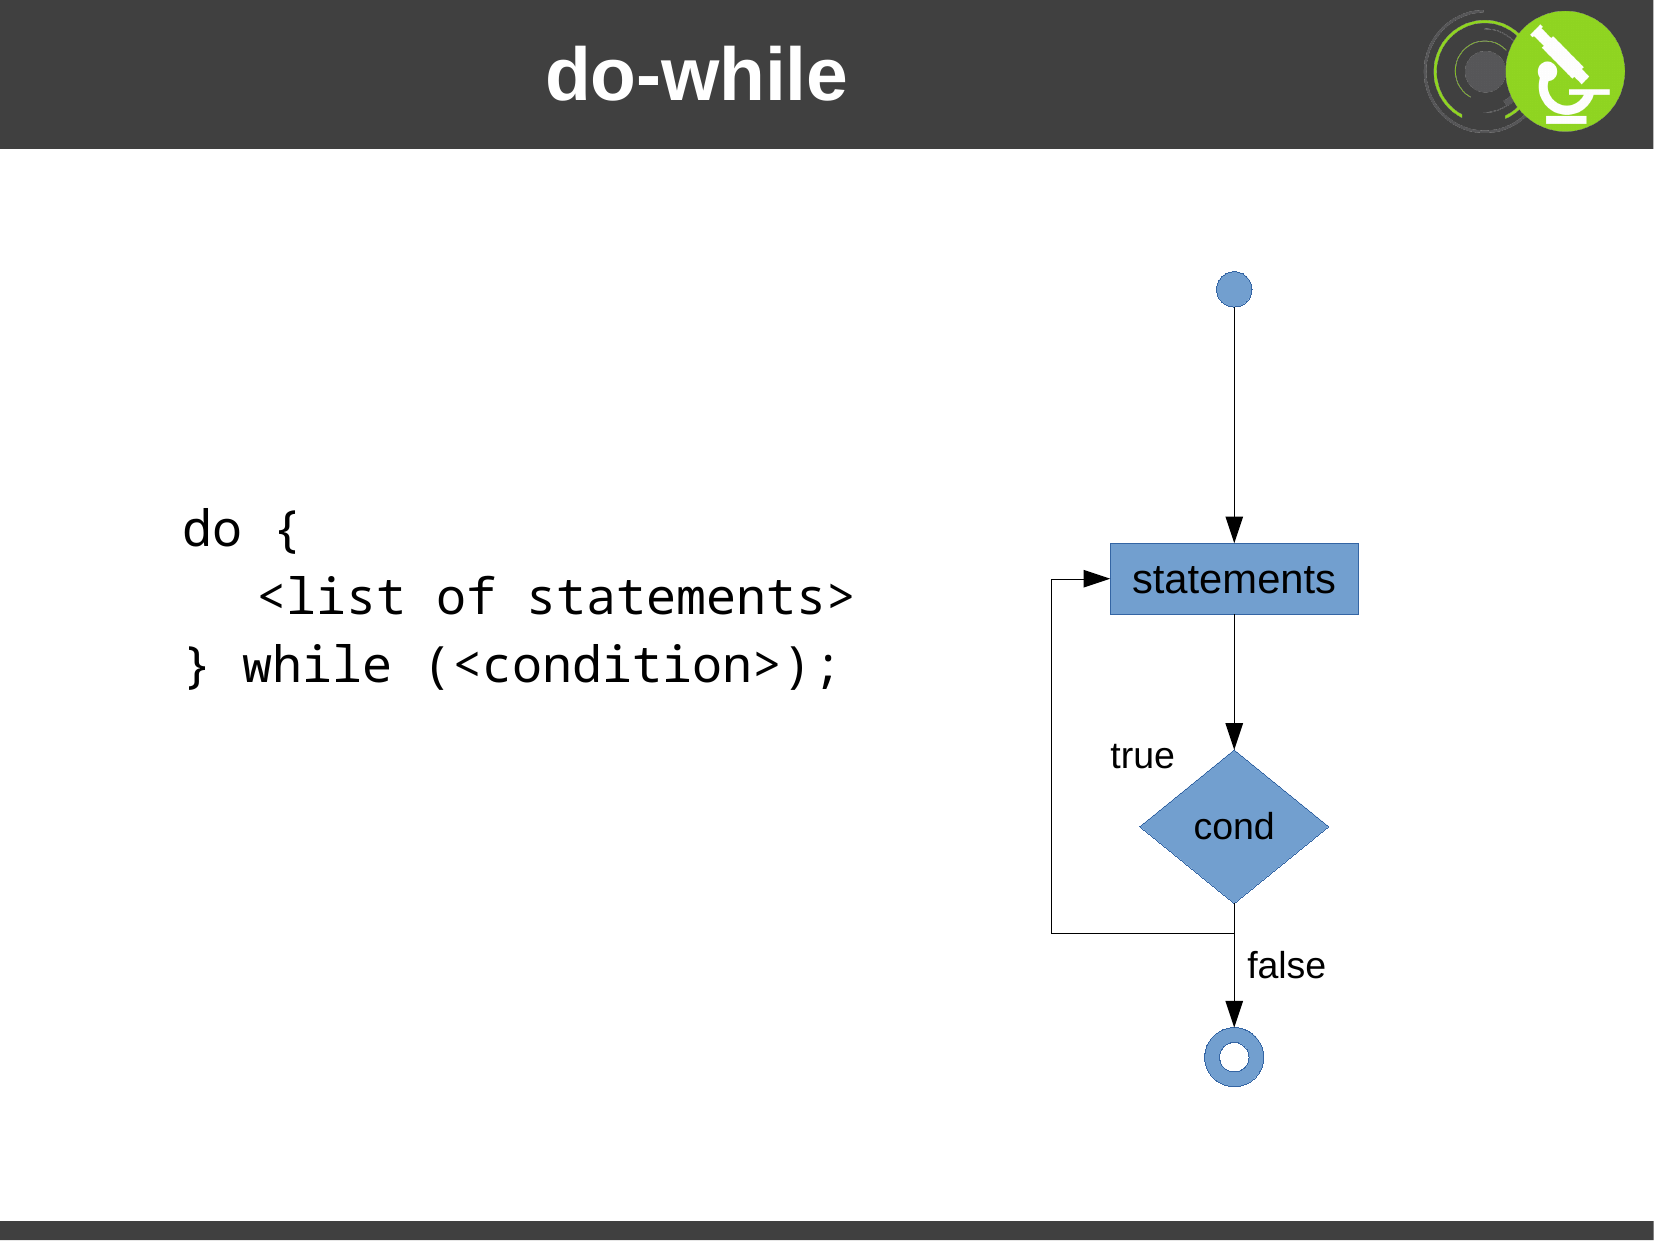

# do-while
do {
	<list of statements>
} while (<condition>);
statements
cond